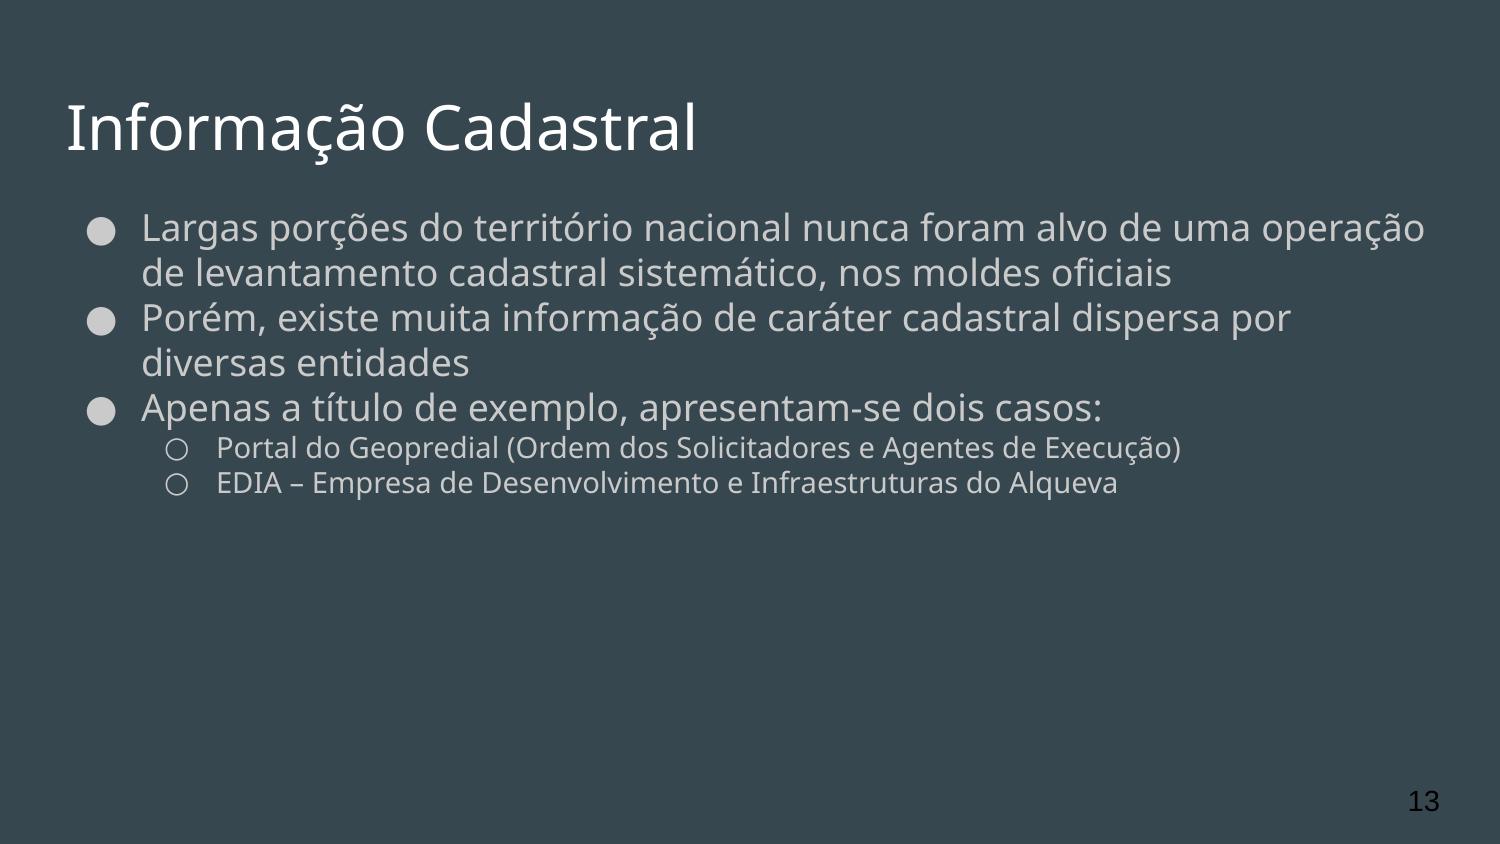

# Informação Cadastral
Largas porções do território nacional nunca foram alvo de uma operação de levantamento cadastral sistemático, nos moldes oficiais
Porém, existe muita informação de caráter cadastral dispersa por diversas entidades
Apenas a título de exemplo, apresentam-se dois casos:
Portal do Geopredial (Ordem dos Solicitadores e Agentes de Execução)
EDIA – Empresa de Desenvolvimento e Infraestruturas do Alqueva